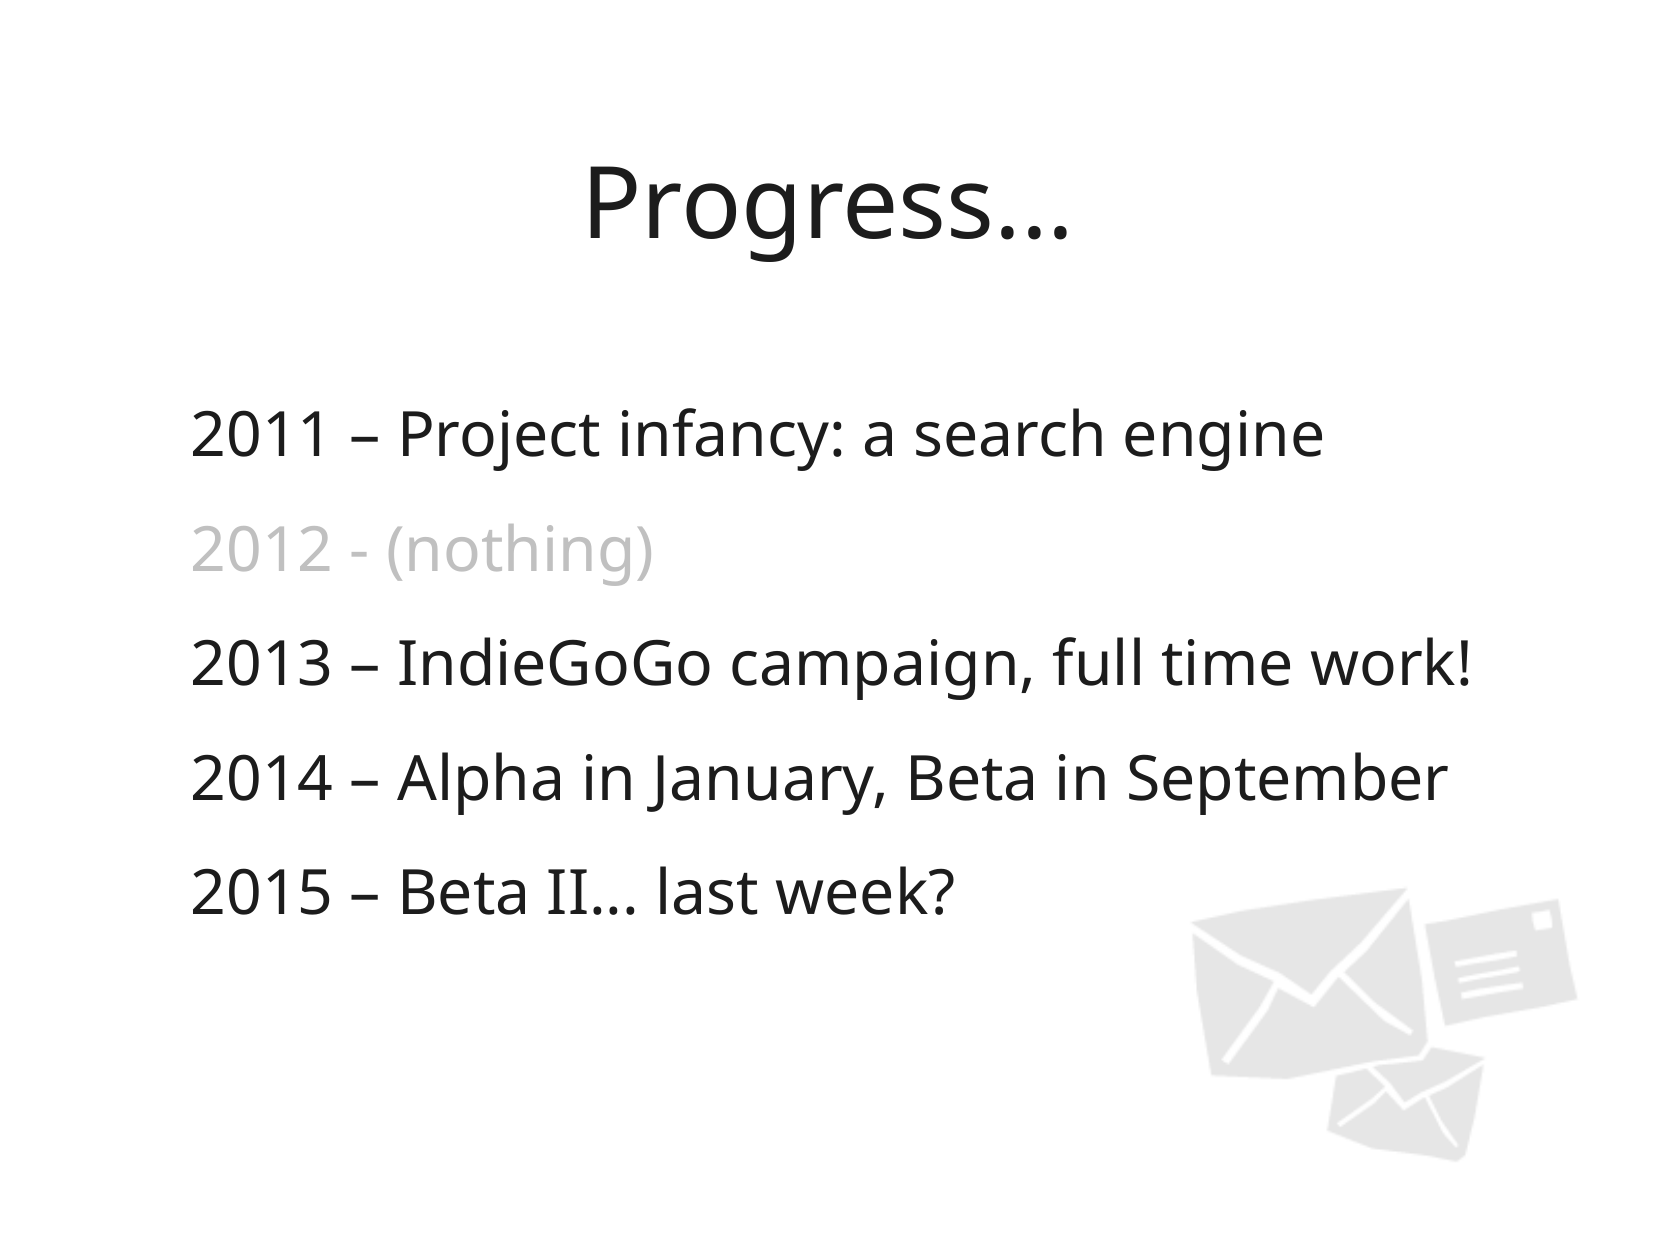

# Progress...
2011 – Project infancy: a search engine
2012 - (nothing)
2013 – IndieGoGo campaign, full time work!
2014 – Alpha in January, Beta in September
2015 – Beta II... last week?